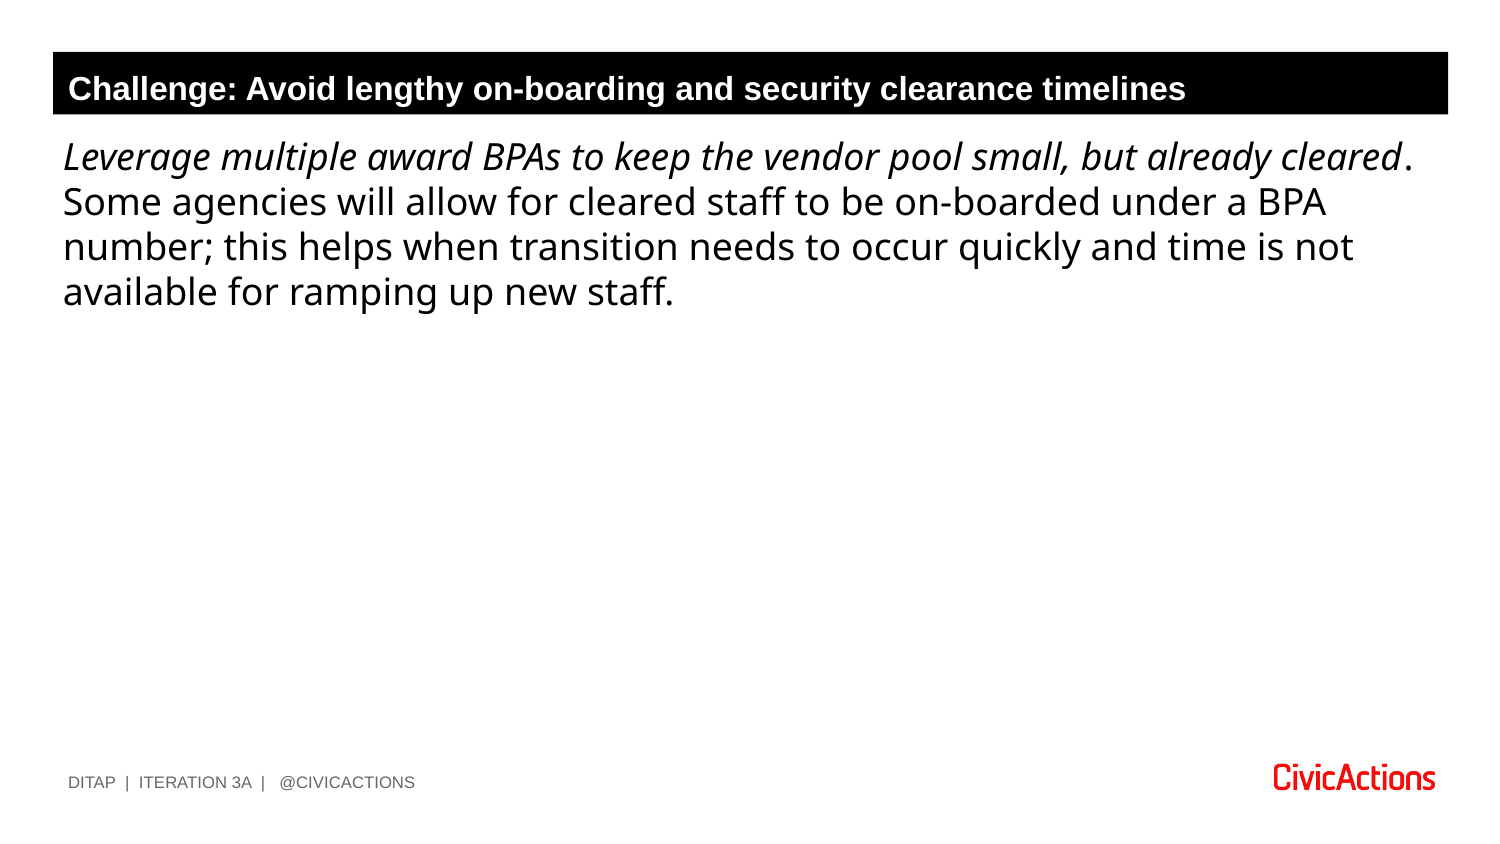

Challenge: Avoid lengthy on-boarding and security clearance timelines
# Leverage multiple award BPAs to keep the vendor pool small, but already cleared. Some agencies will allow for cleared staff to be on-boarded under a BPA number; this helps when transition needs to occur quickly and time is not available for ramping up new staff.